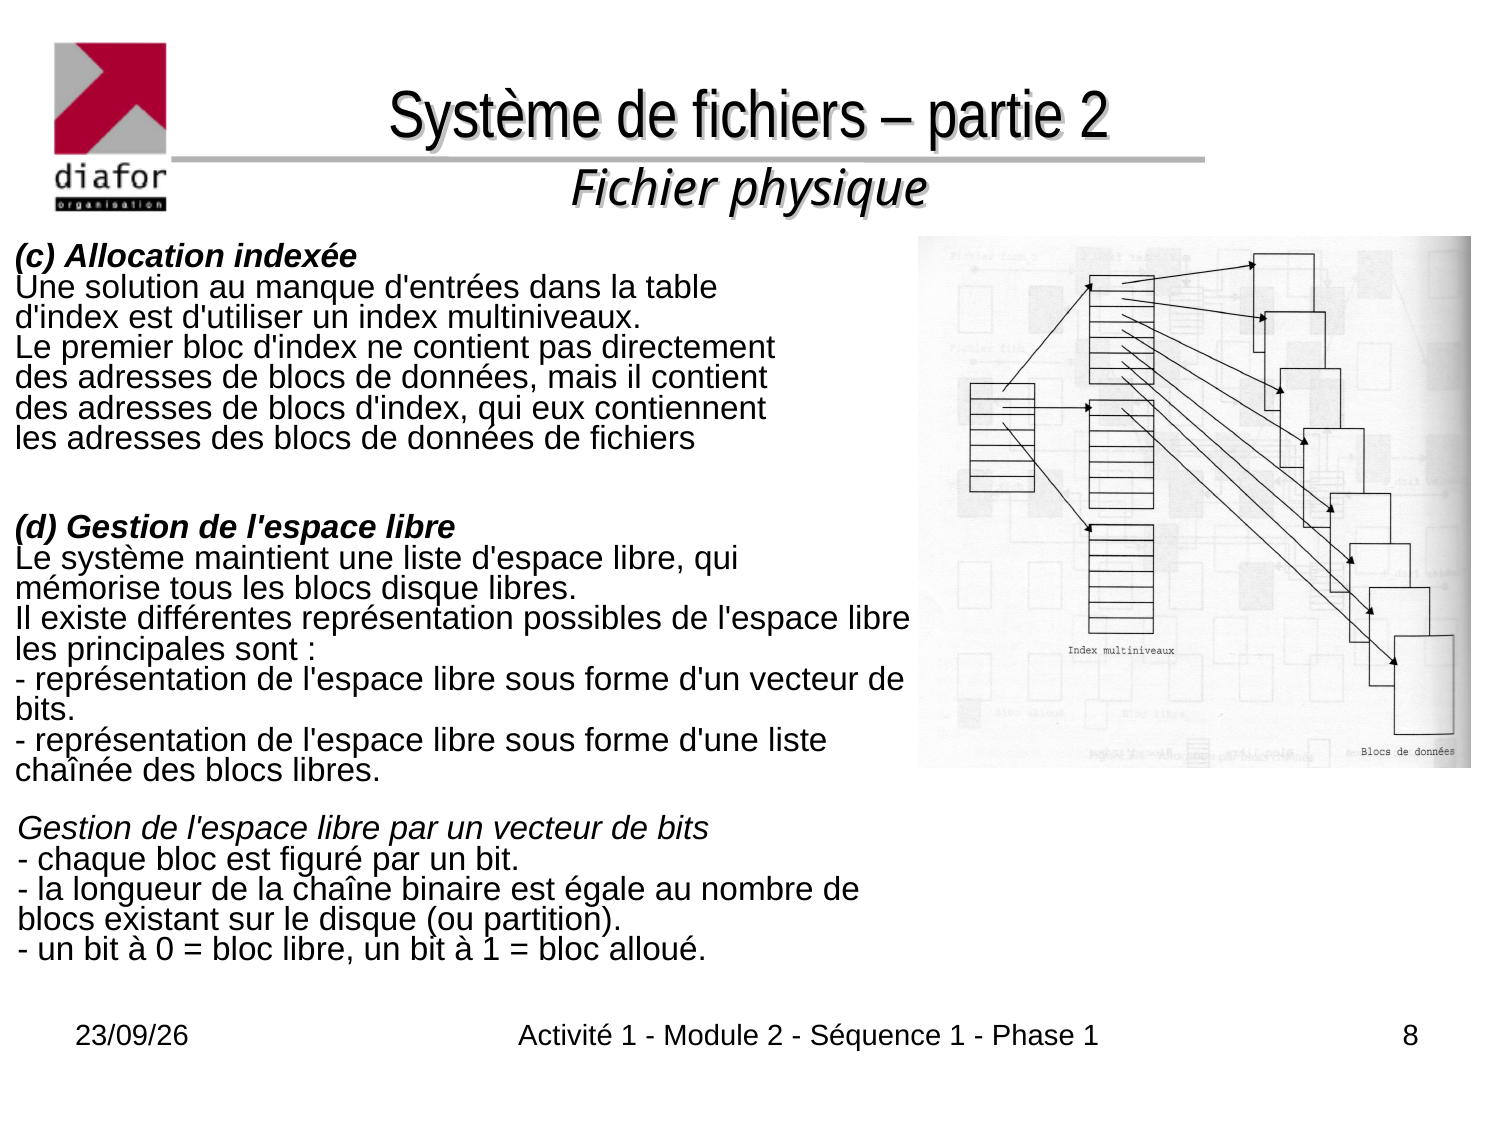

# Système de fichiers – partie 2 Fichier physique
(c) Allocation indexée
Une solution au manque d'entrées dans la table
d'index est d'utiliser un index multiniveaux.
Le premier bloc d'index ne contient pas directement
des adresses de blocs de données, mais il contient
des adresses de blocs d'index, qui eux contiennent
les adresses des blocs de données de fichiers
(d) Gestion de l'espace libre
Le système maintient une liste d'espace libre, qui
mémorise tous les blocs disque libres.
Il existe différentes représentation possibles de l'espace libre
les principales sont :
- représentation de l'espace libre sous forme d'un vecteur de
bits.
- représentation de l'espace libre sous forme d'une liste
chaînée des blocs libres.
Gestion de l'espace libre par un vecteur de bits
- chaque bloc est figuré par un bit.
- la longueur de la chaîne binaire est égale au nombre de blocs existant sur le disque (ou partition).
- un bit à 0 = bloc libre, un bit à 1 = bloc alloué.
Activité 1 - Module 2 - Séquence 1 - Phase 1
8